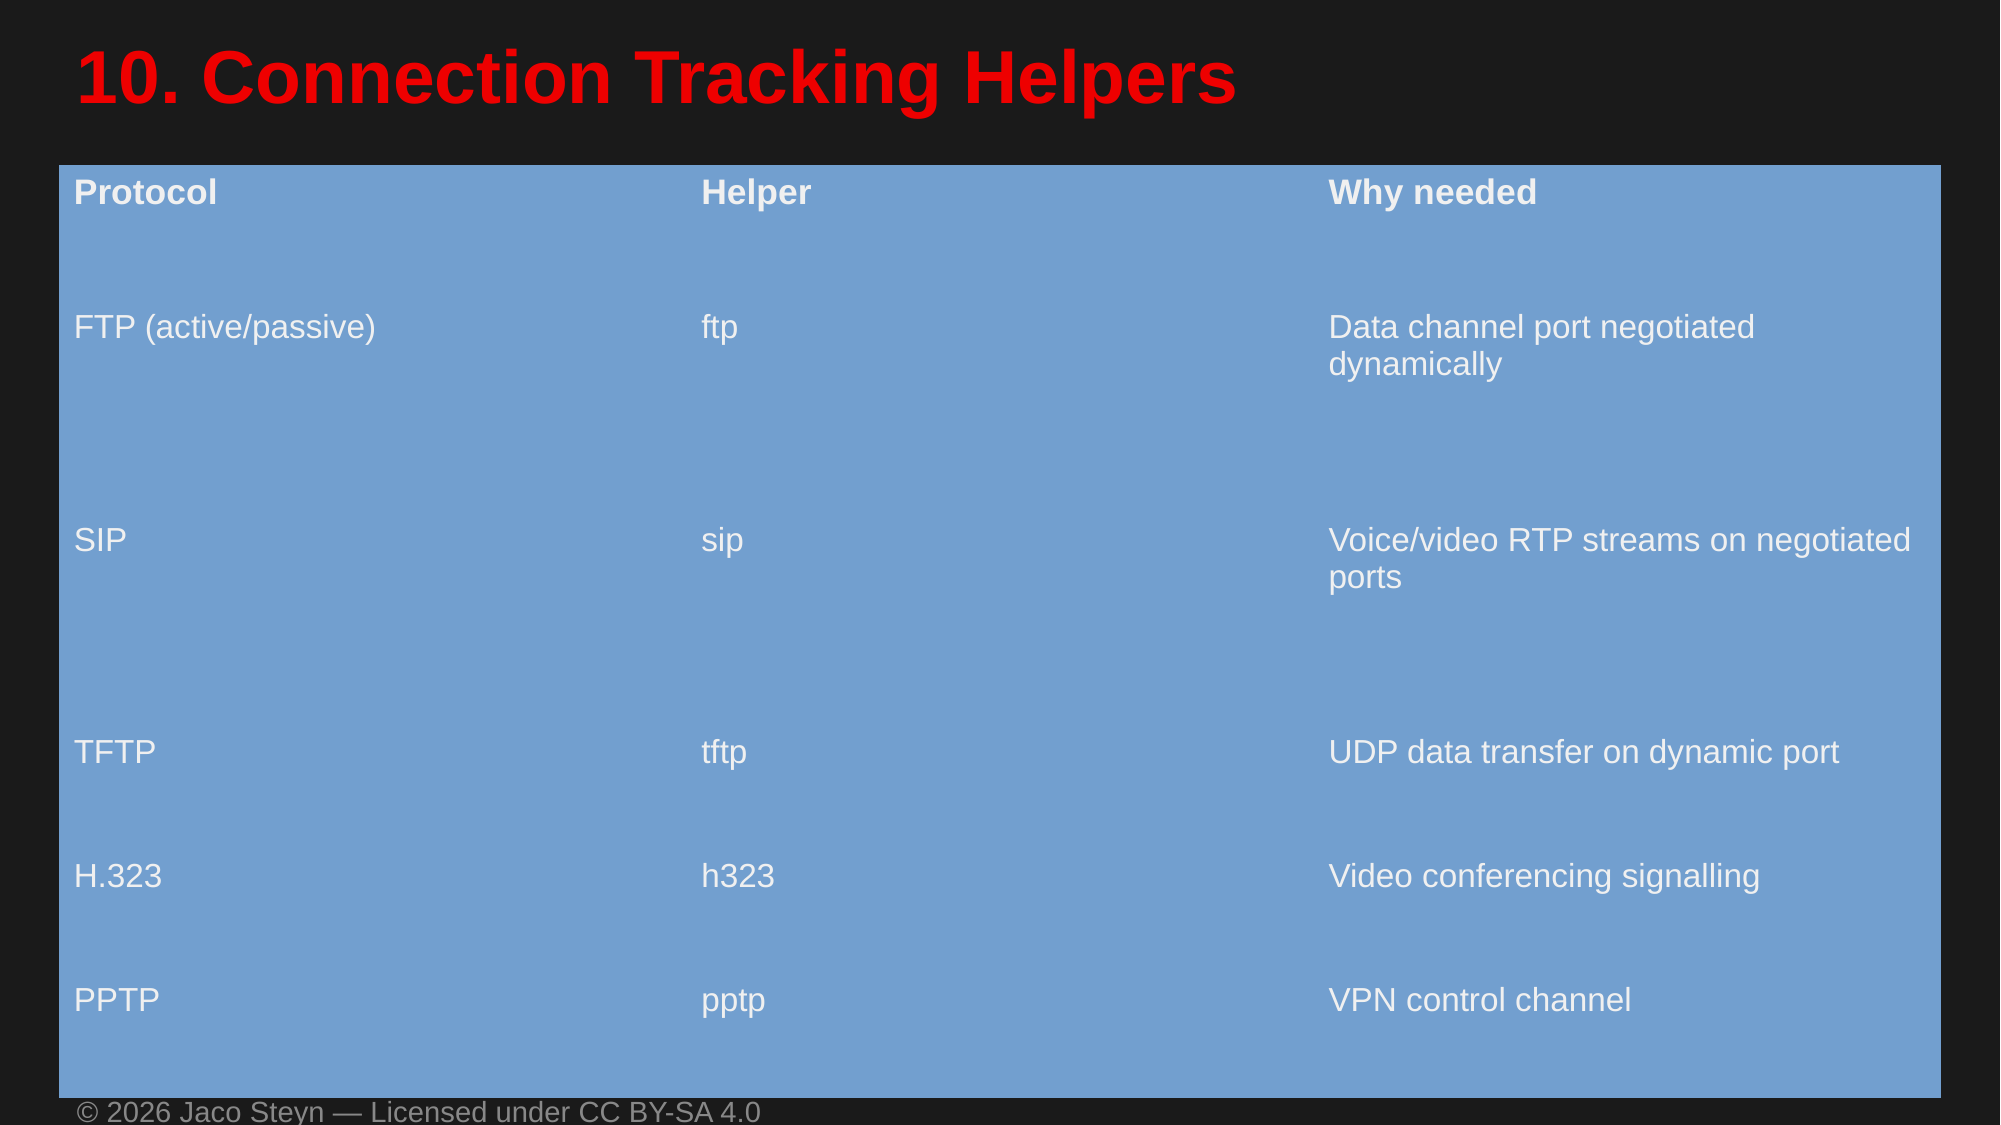

10. Connection Tracking Helpers
| Protocol | Helper | Why needed |
| --- | --- | --- |
| FTP (active/passive) | ftp | Data channel port negotiated dynamically |
| SIP | sip | Voice/video RTP streams on negotiated ports |
| TFTP | tftp | UDP data transfer on dynamic port |
| H.323 | h323 | Video conferencing signalling |
| PPTP | pptp | VPN control channel |
© 2026 Jaco Steyn — Licensed under CC BY-SA 4.0